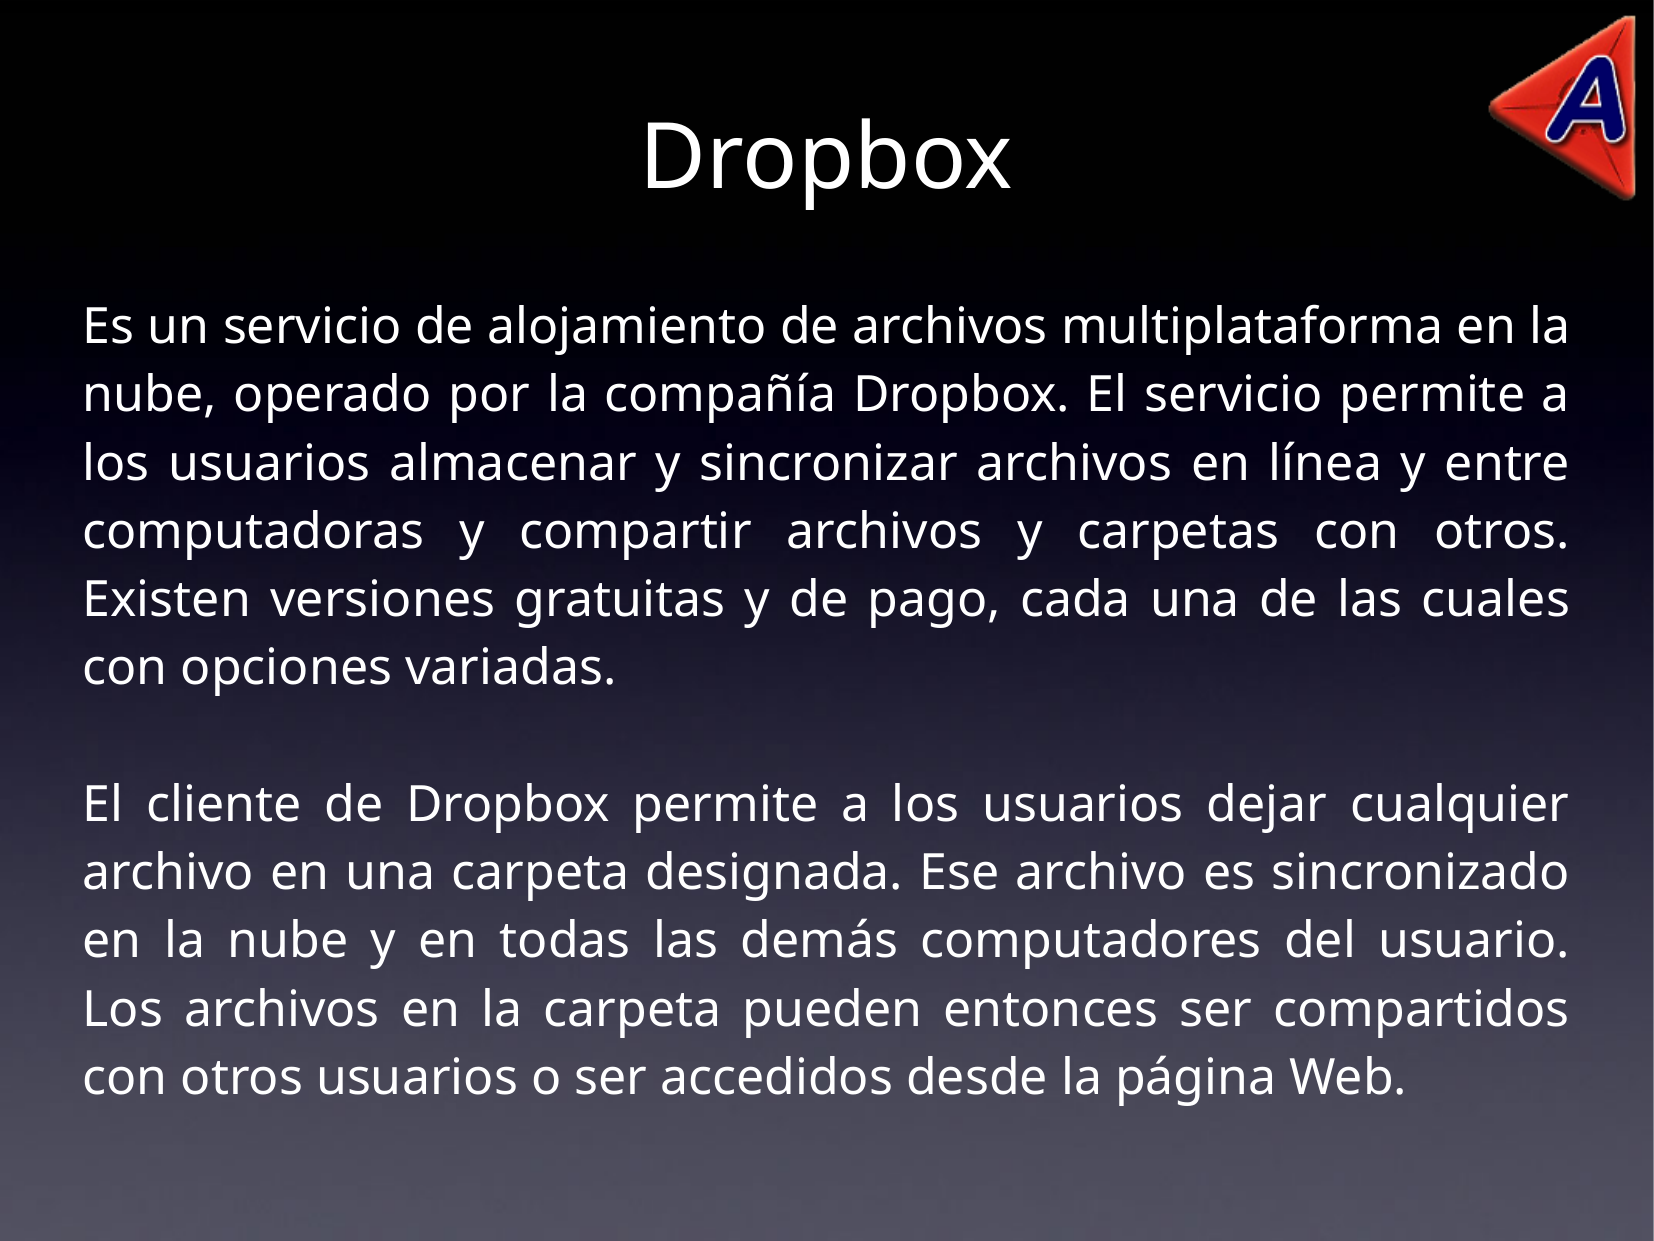

# Dropbox
Es un servicio de alojamiento de archivos multiplataforma en la nube, operado por la compañía Dropbox. El servicio permite a los usuarios almacenar y sincronizar archivos en línea y entre computadoras y compartir archivos y carpetas con otros. Existen versiones gratuitas y de pago, cada una de las cuales con opciones variadas.
El cliente de Dropbox permite a los usuarios dejar cualquier archivo en una carpeta designada. Ese archivo es sincronizado en la nube y en todas las demás computadores del usuario. Los archivos en la carpeta pueden entonces ser compartidos con otros usuarios o ser accedidos desde la página Web.